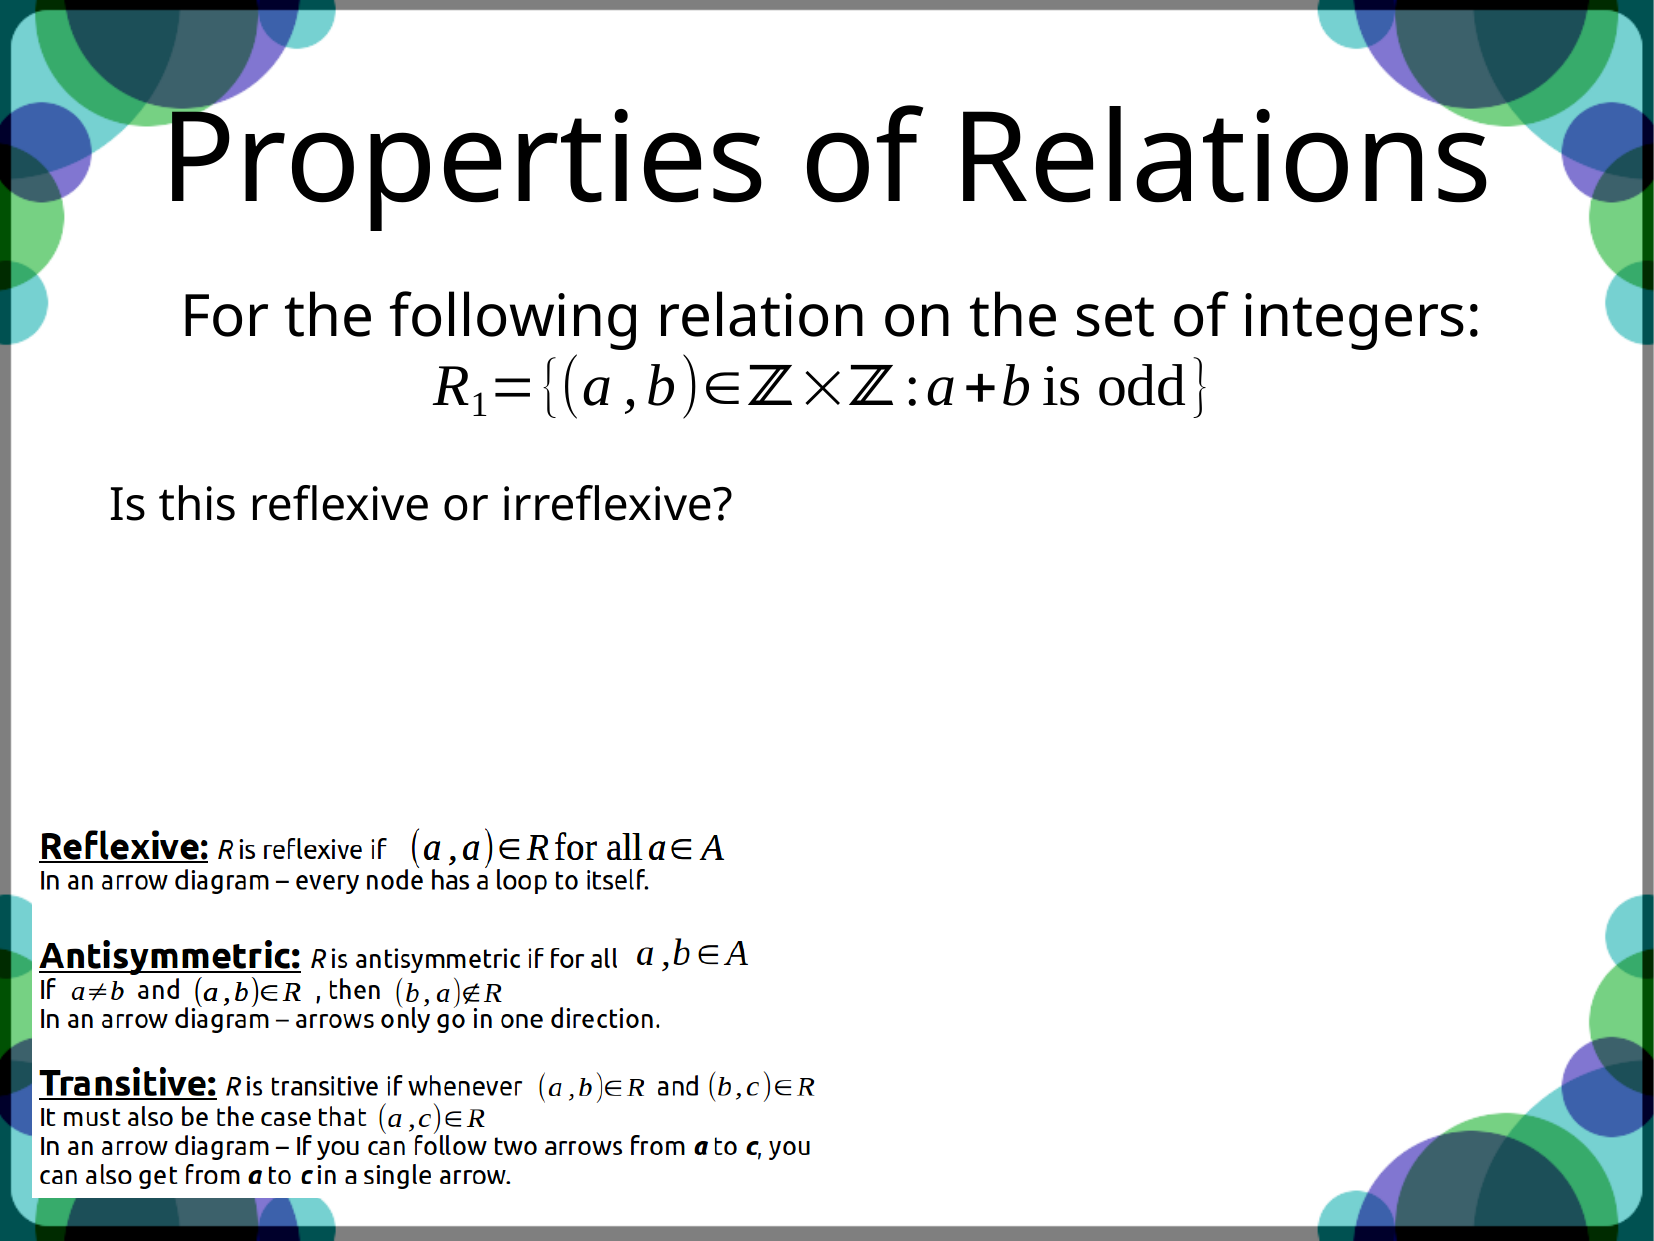

# Properties of Relations
For the following relation on the set of integers:
Is this reflexive or irreflexive?